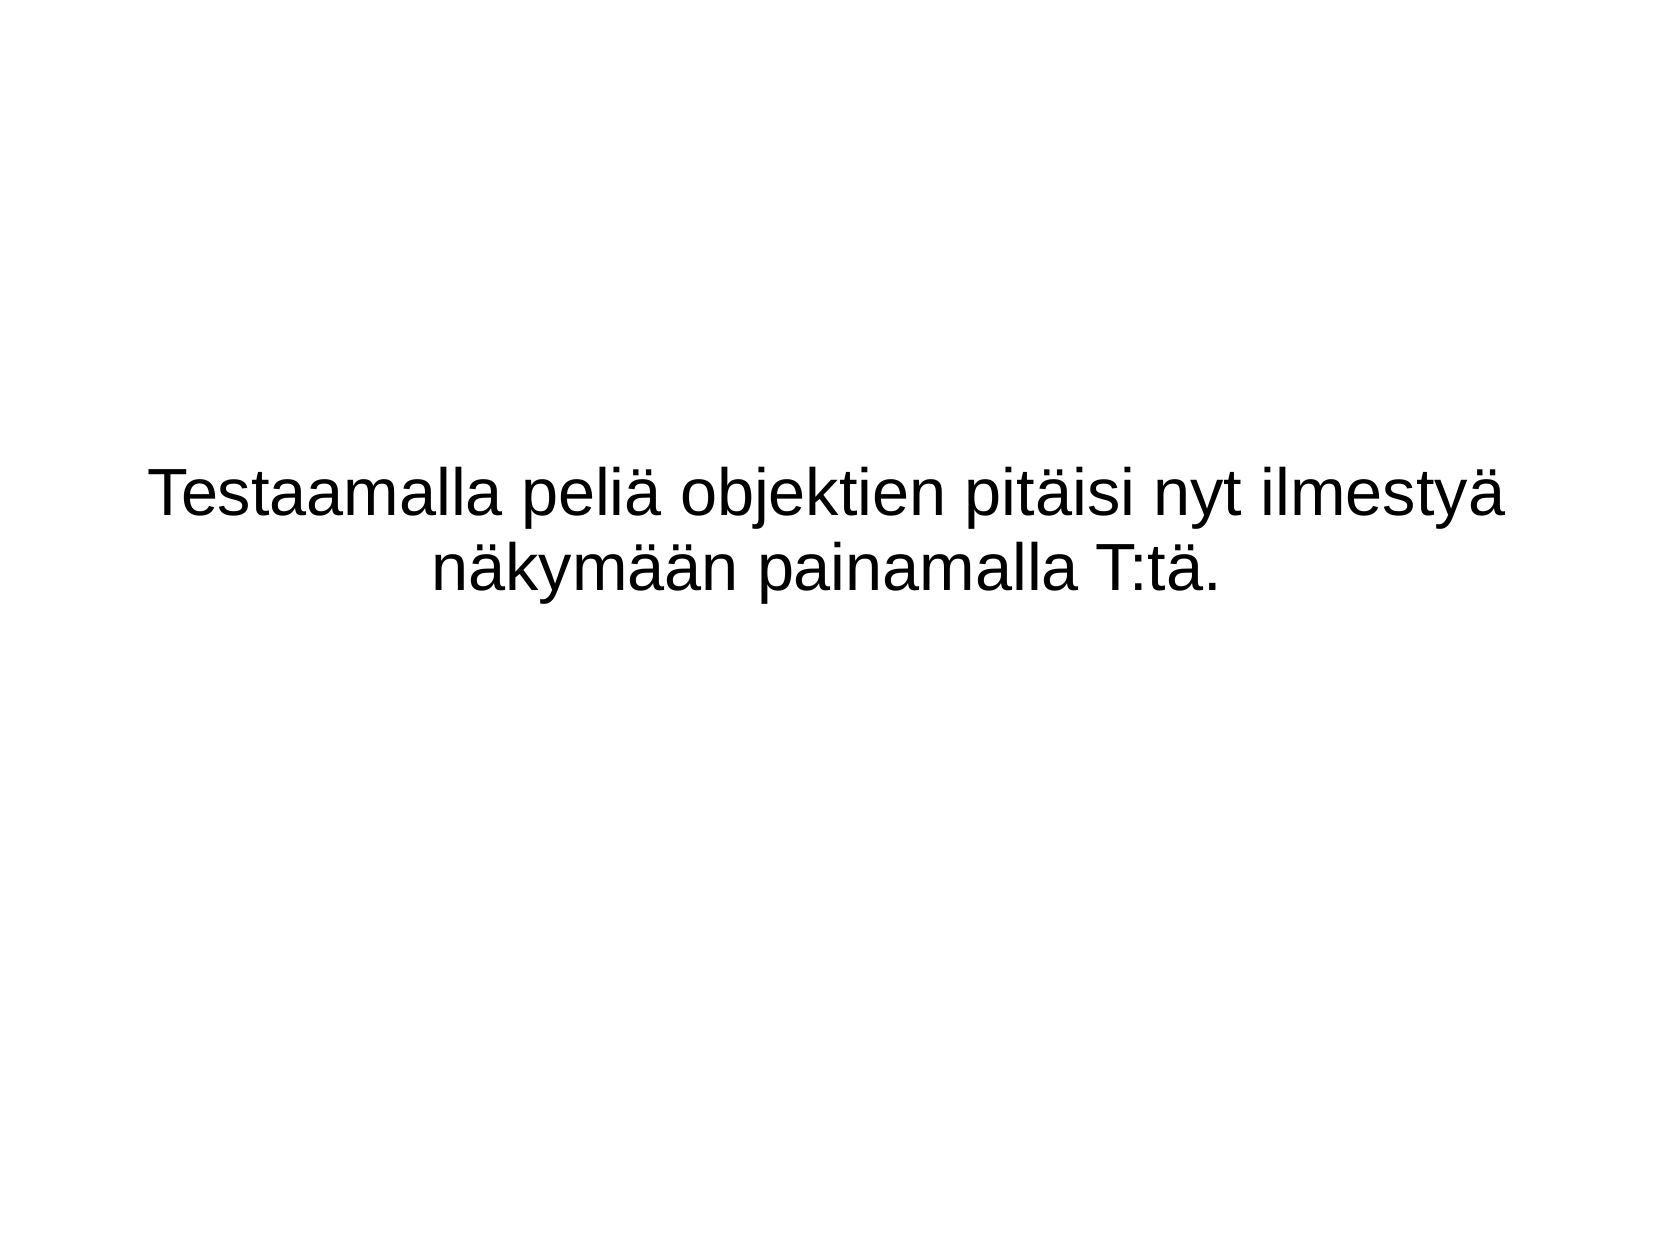

# Testaamalla peliä objektien pitäisi nyt ilmestyä näkymään painamalla T:tä.